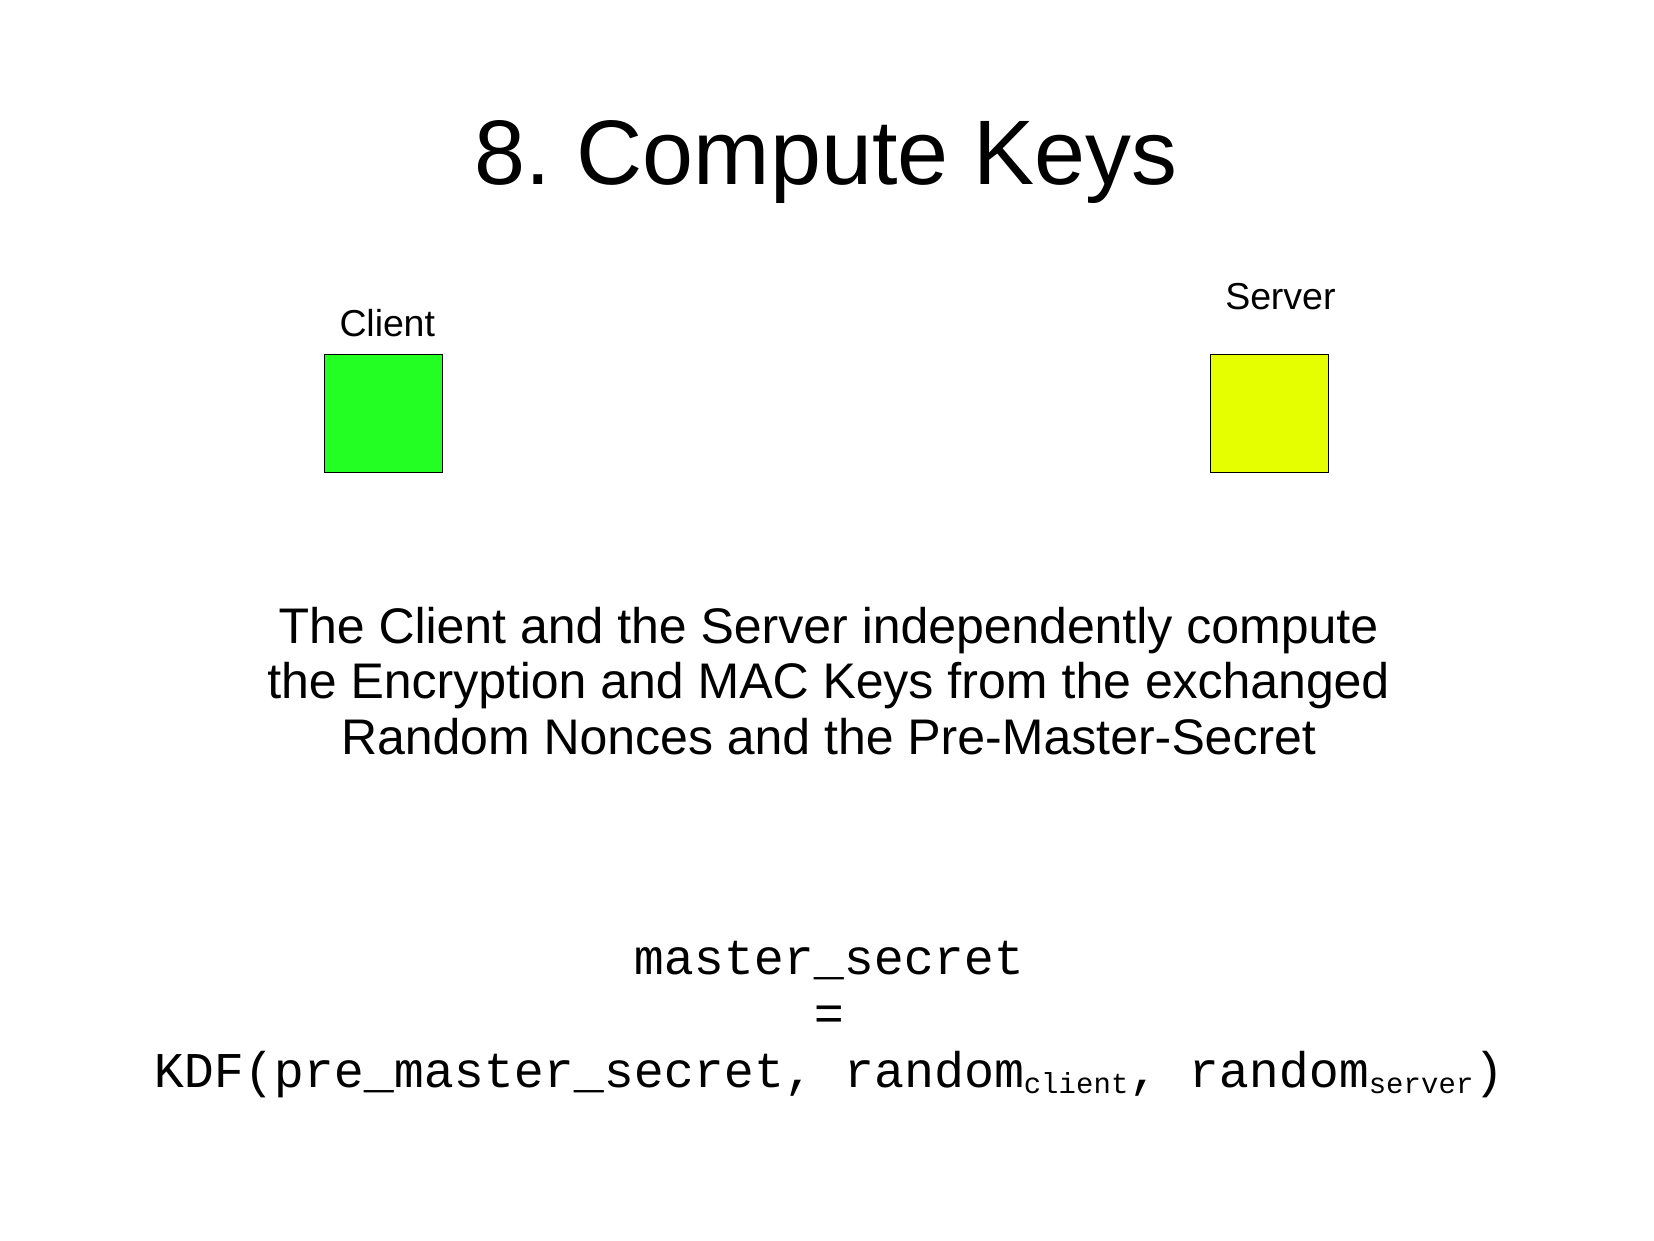

# 8. Compute Keys
Server
Client
The Client and the Server independently compute
the Encryption and MAC Keys from the exchanged
Random Nonces and the Pre-Master-Secret
master_secret
=
KDF(pre_master_secret, randomclient, randomserver)